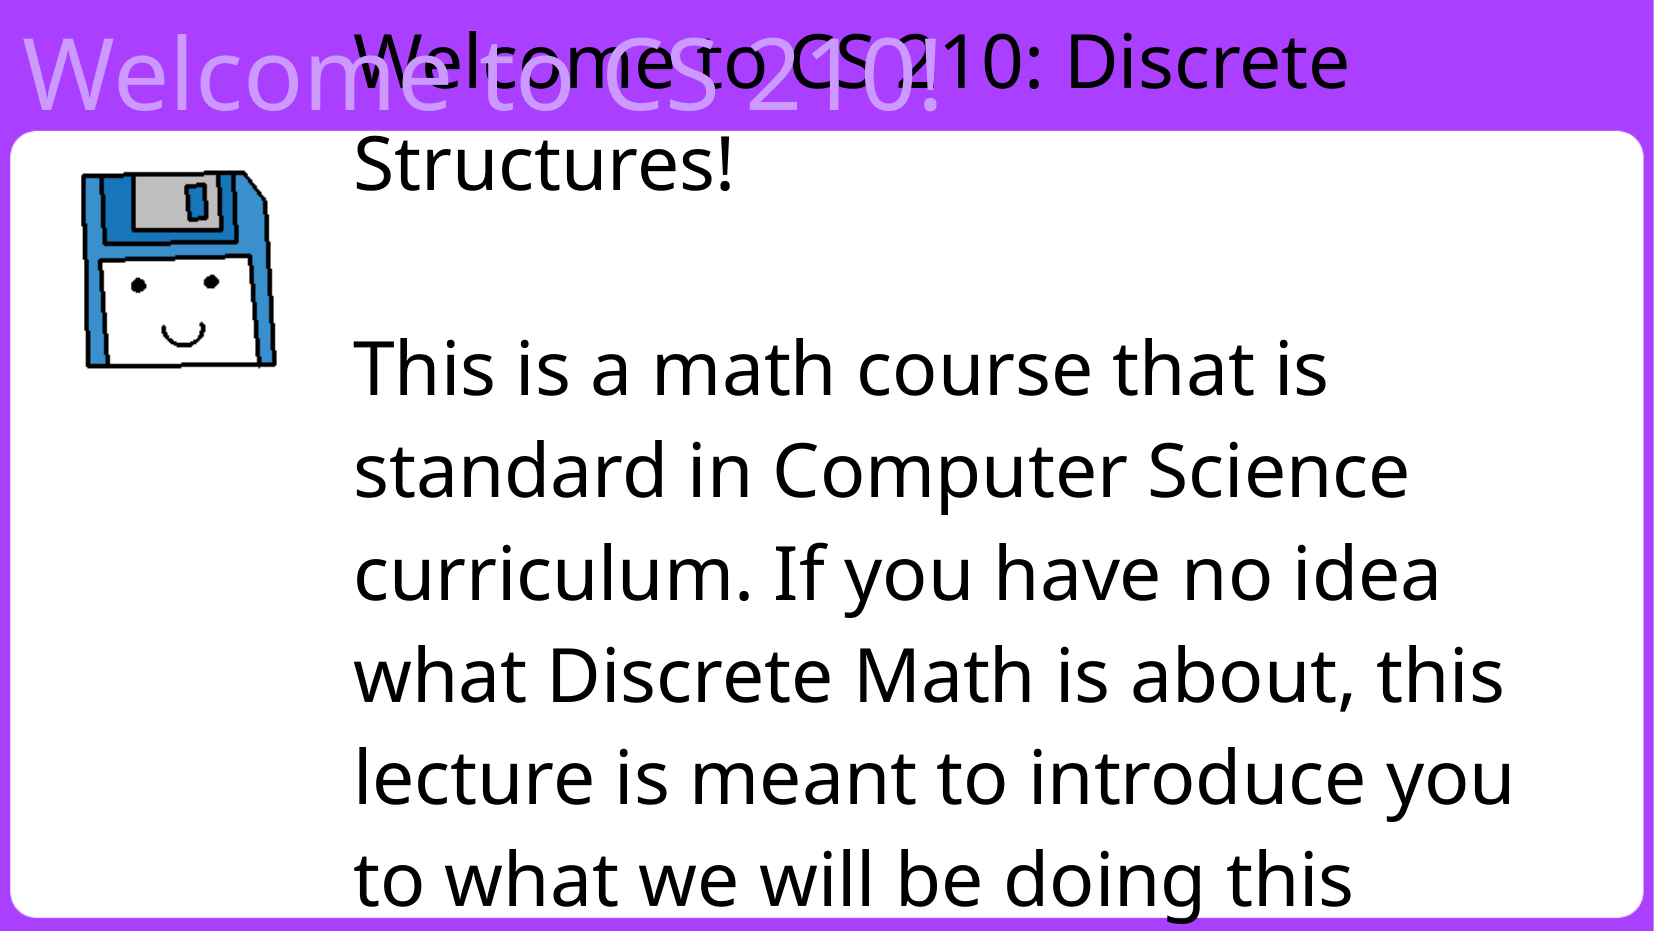

# Welcome to CS 210!
Welcome to CS 210: Discrete Structures!
This is a math course that is standard in Computer Science curriculum. If you have no idea what Discrete Math is about, this lecture is meant to introduce you to what we will be doing this semester.